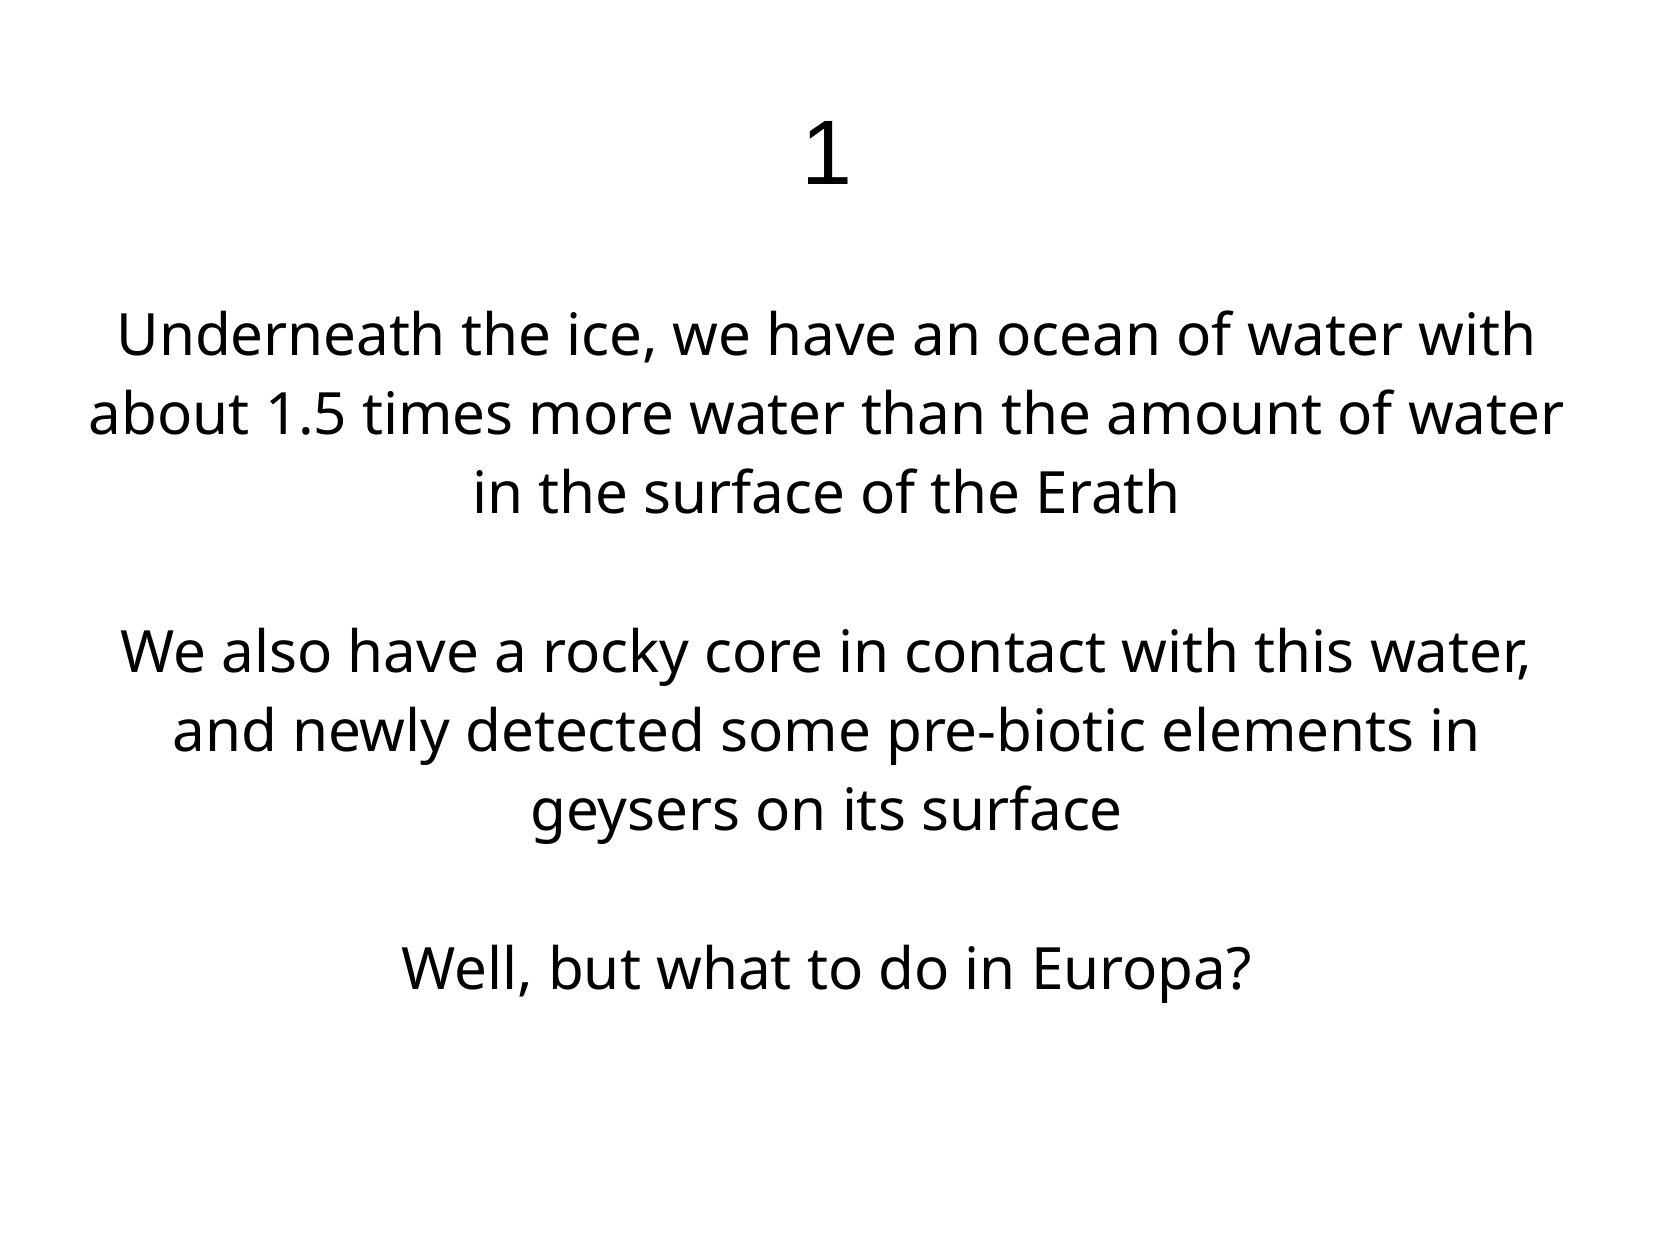

# 1
Underneath the ice, we have an ocean of water with about 1.5 times more water than the amount of water in the surface of the Erath
We also have a rocky core in contact with this water, and newly detected some pre-biotic elements in geysers on its surface
Well, but what to do in Europa?